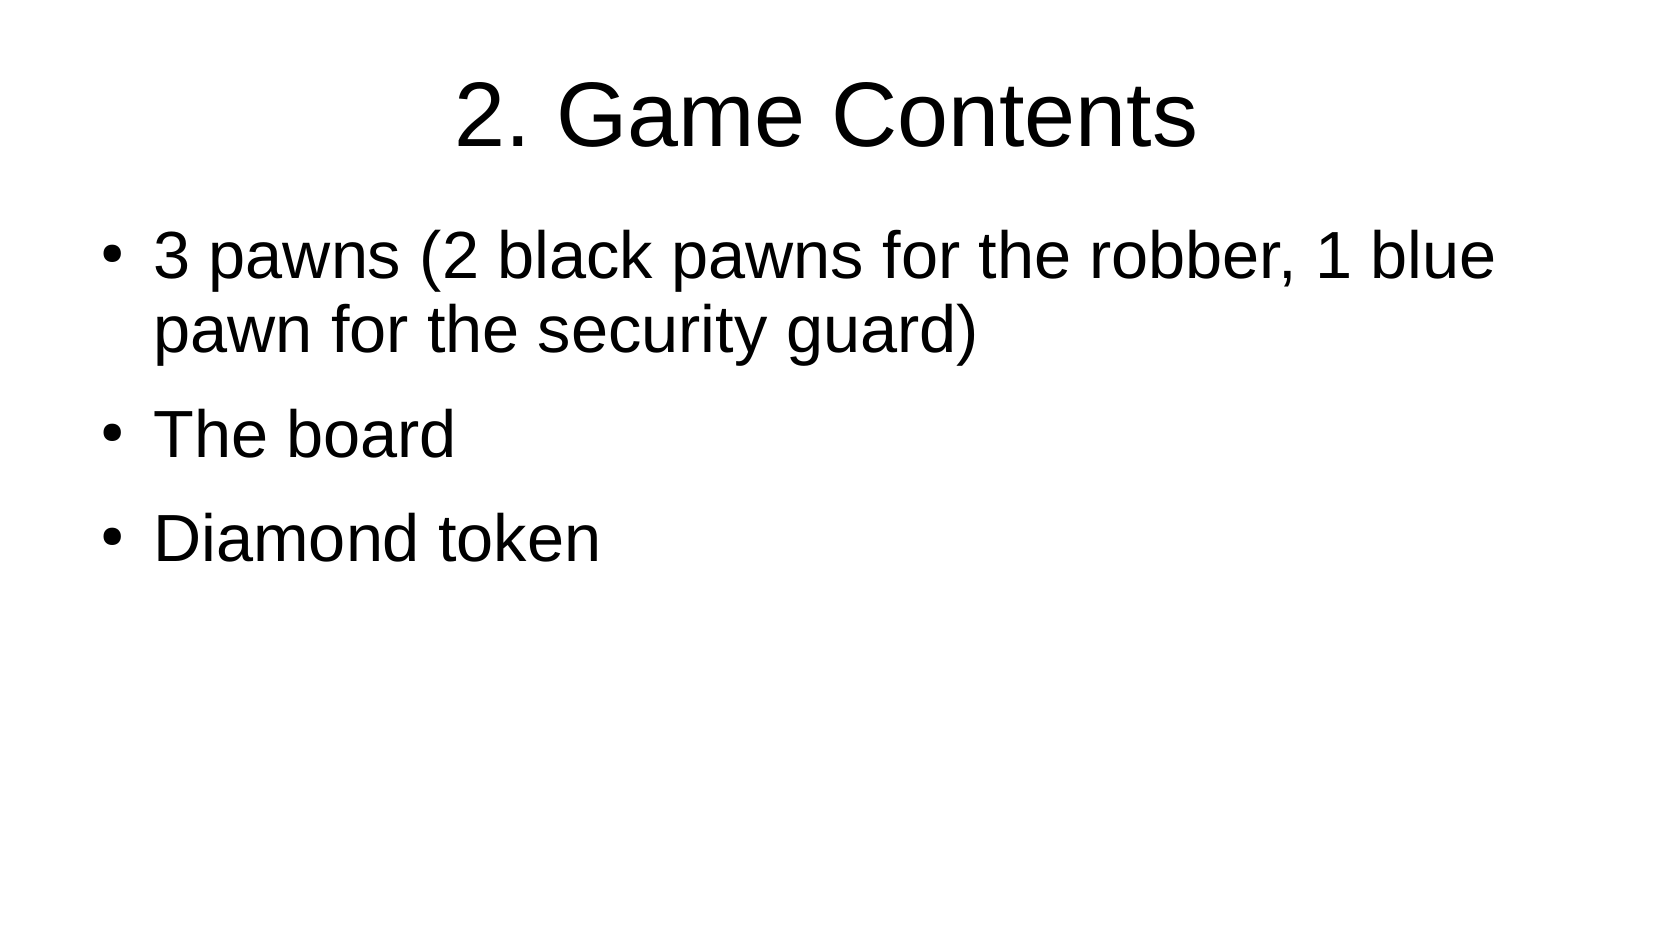

# 2. Game Contents
3 pawns (2 black pawns for the robber, 1 blue pawn for the security guard)
The board
Diamond token